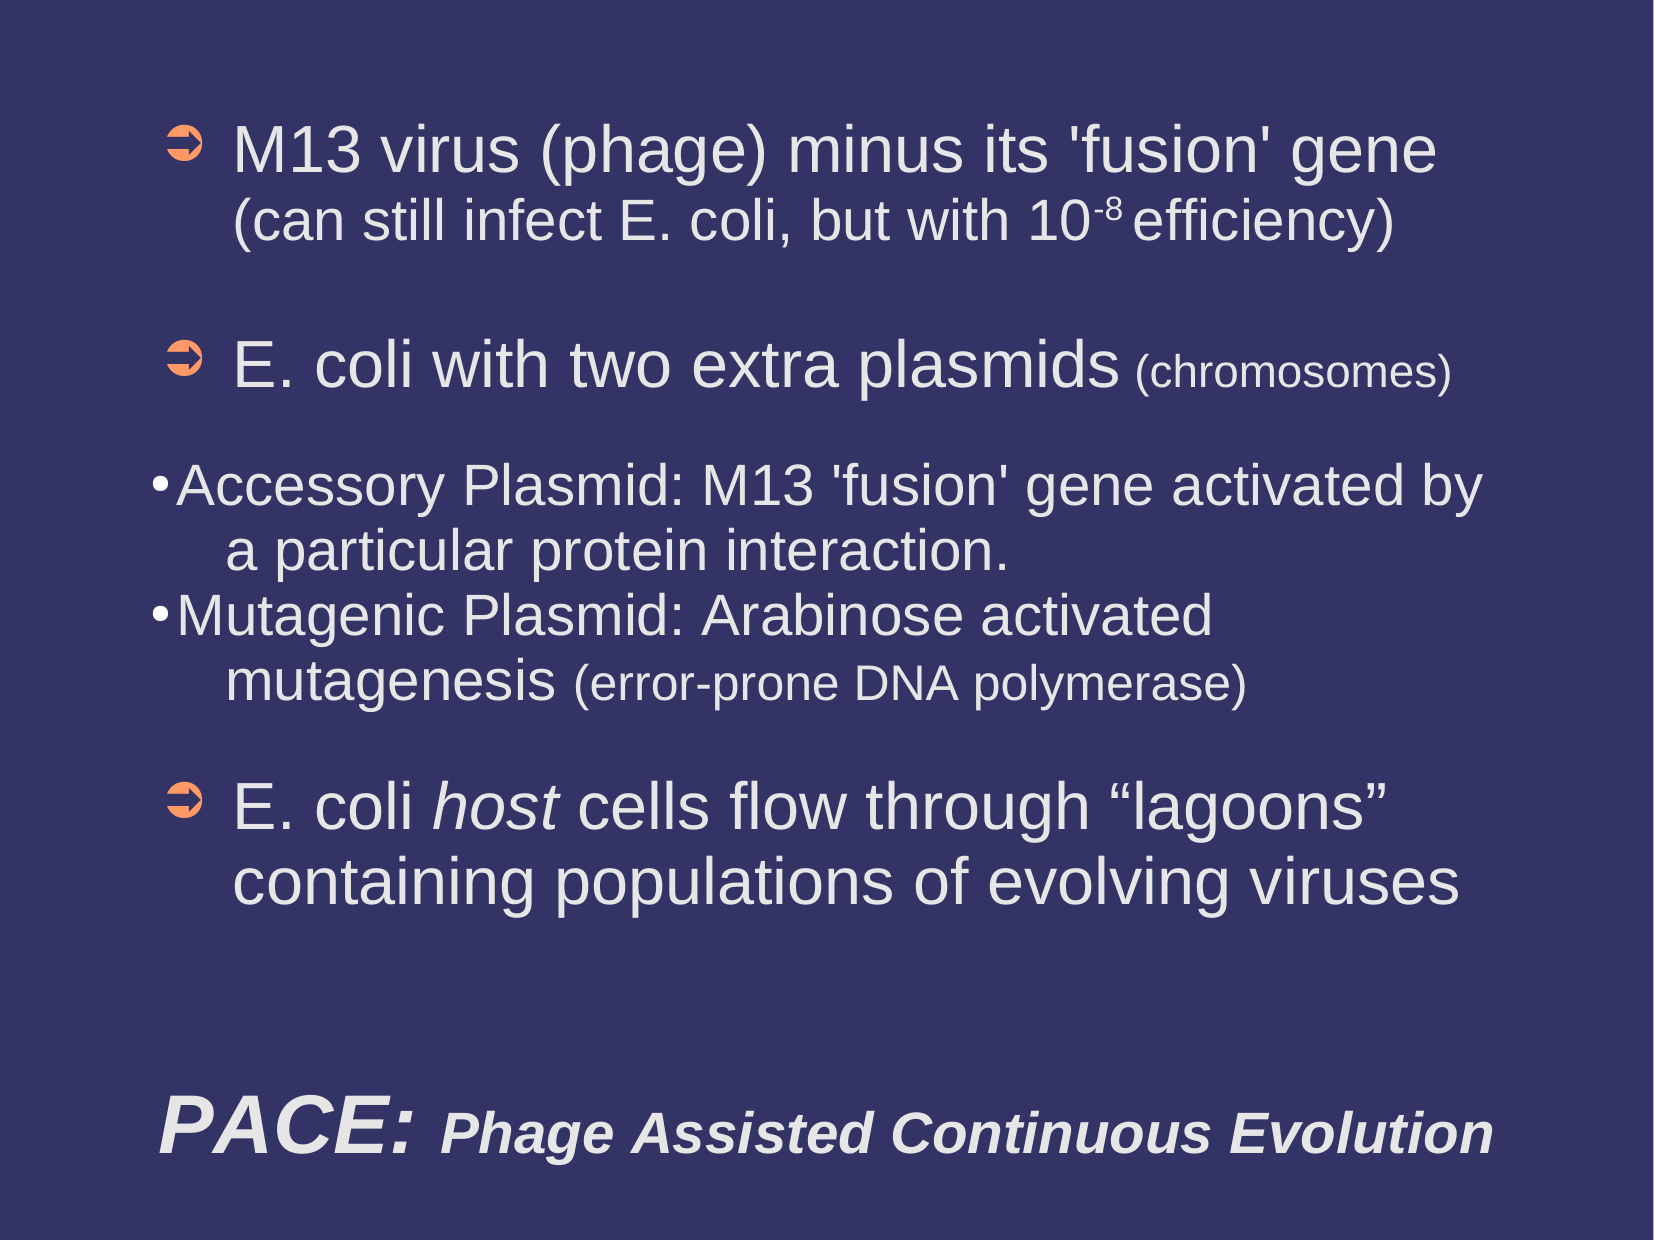

M13 virus (phage) minus its 'fusion' gene
(can still infect E. coli, but with 10-8 efficiency)
E. coli with two extra plasmids (chromosomes)
Accessory Plasmid: M13 'fusion' gene activated by
 a particular protein interaction.
Mutagenic Plasmid: Arabinose activated
 mutagenesis (error-prone DNA polymerase)
E. coli host cells flow through “lagoons”
containing populations of evolving viruses
# PACE: Phage Assisted Continuous Evolution